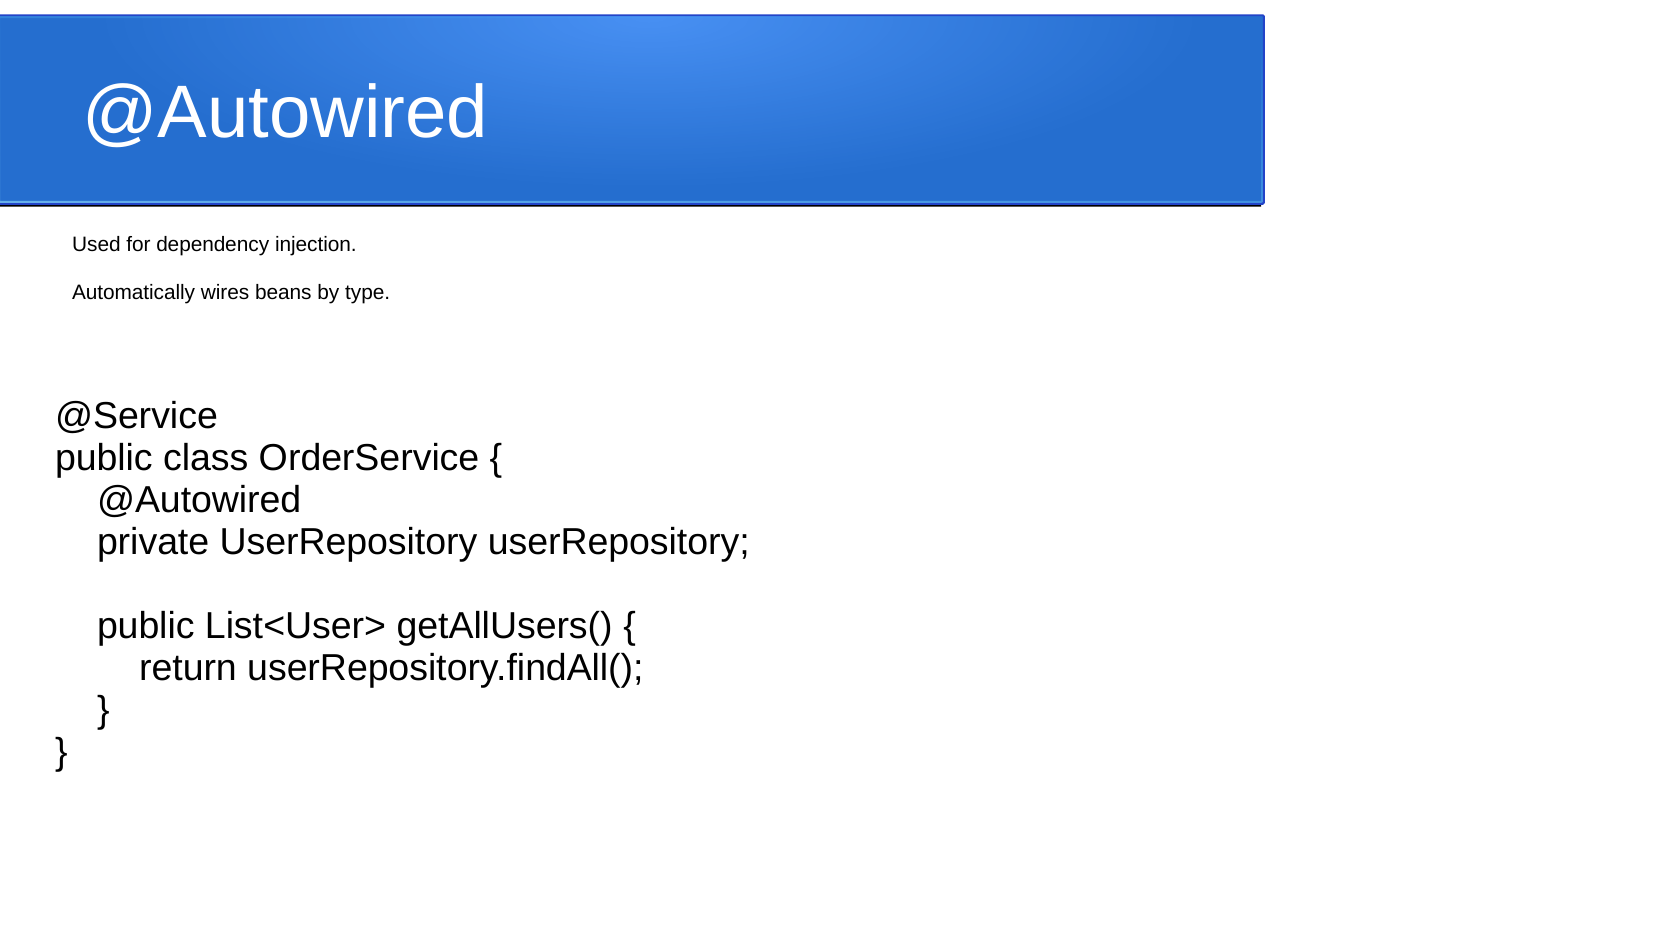

# @Autowired
Used for dependency injection.
Automatically wires beans by type.
@Service
public class OrderService {
 @Autowired
 private UserRepository userRepository;
 public List<User> getAllUsers() {
 return userRepository.findAll();
 }
}